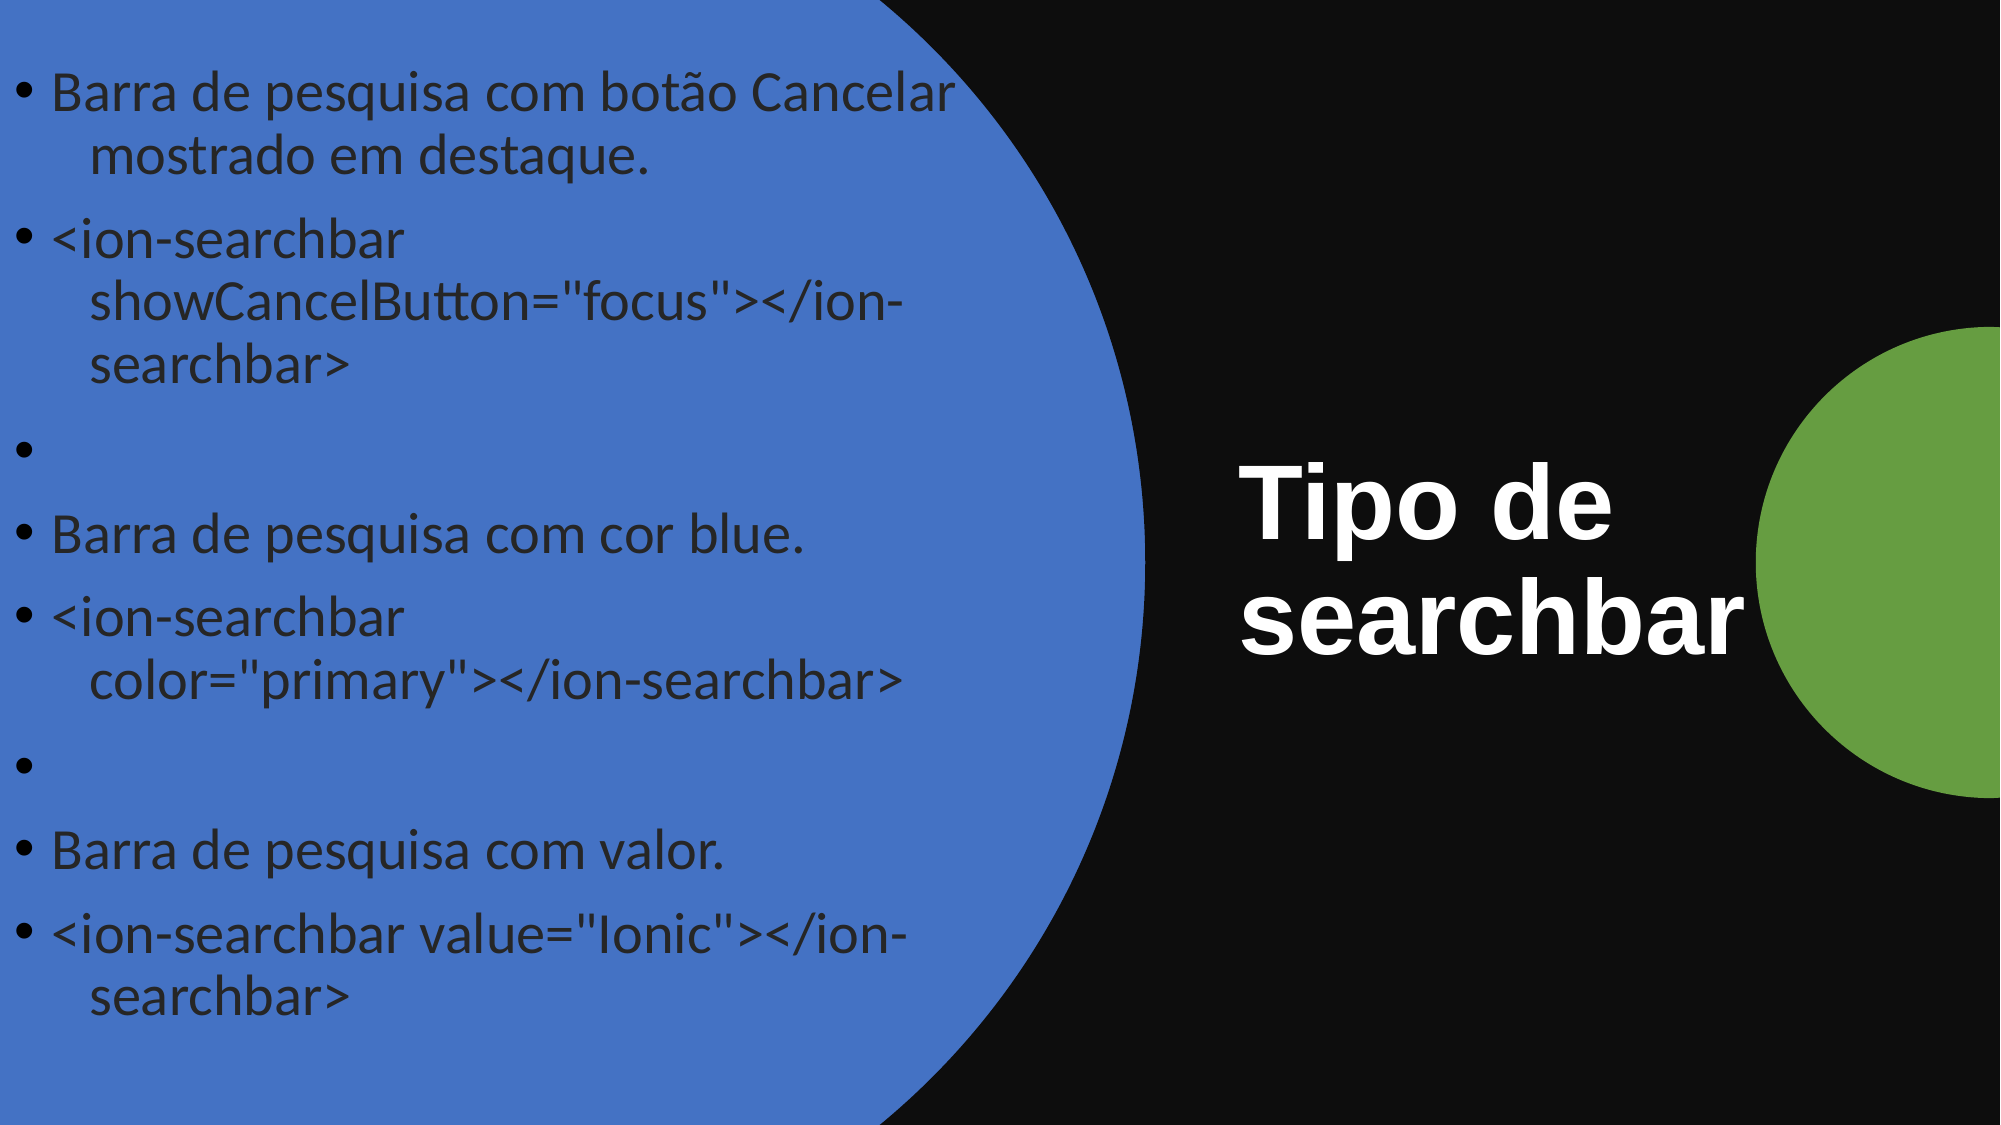

Barra de pesquisa com botão Cancelar mostrado em destaque.
<ion-searchbar showCancelButton="focus"></ion-searchbar>
Barra de pesquisa com cor blue.
<ion-searchbar color="primary"></ion-searchbar>
Barra de pesquisa com valor.
<ion-searchbar value="Ionic"></ion-searchbar>
# Tipo de searchbar